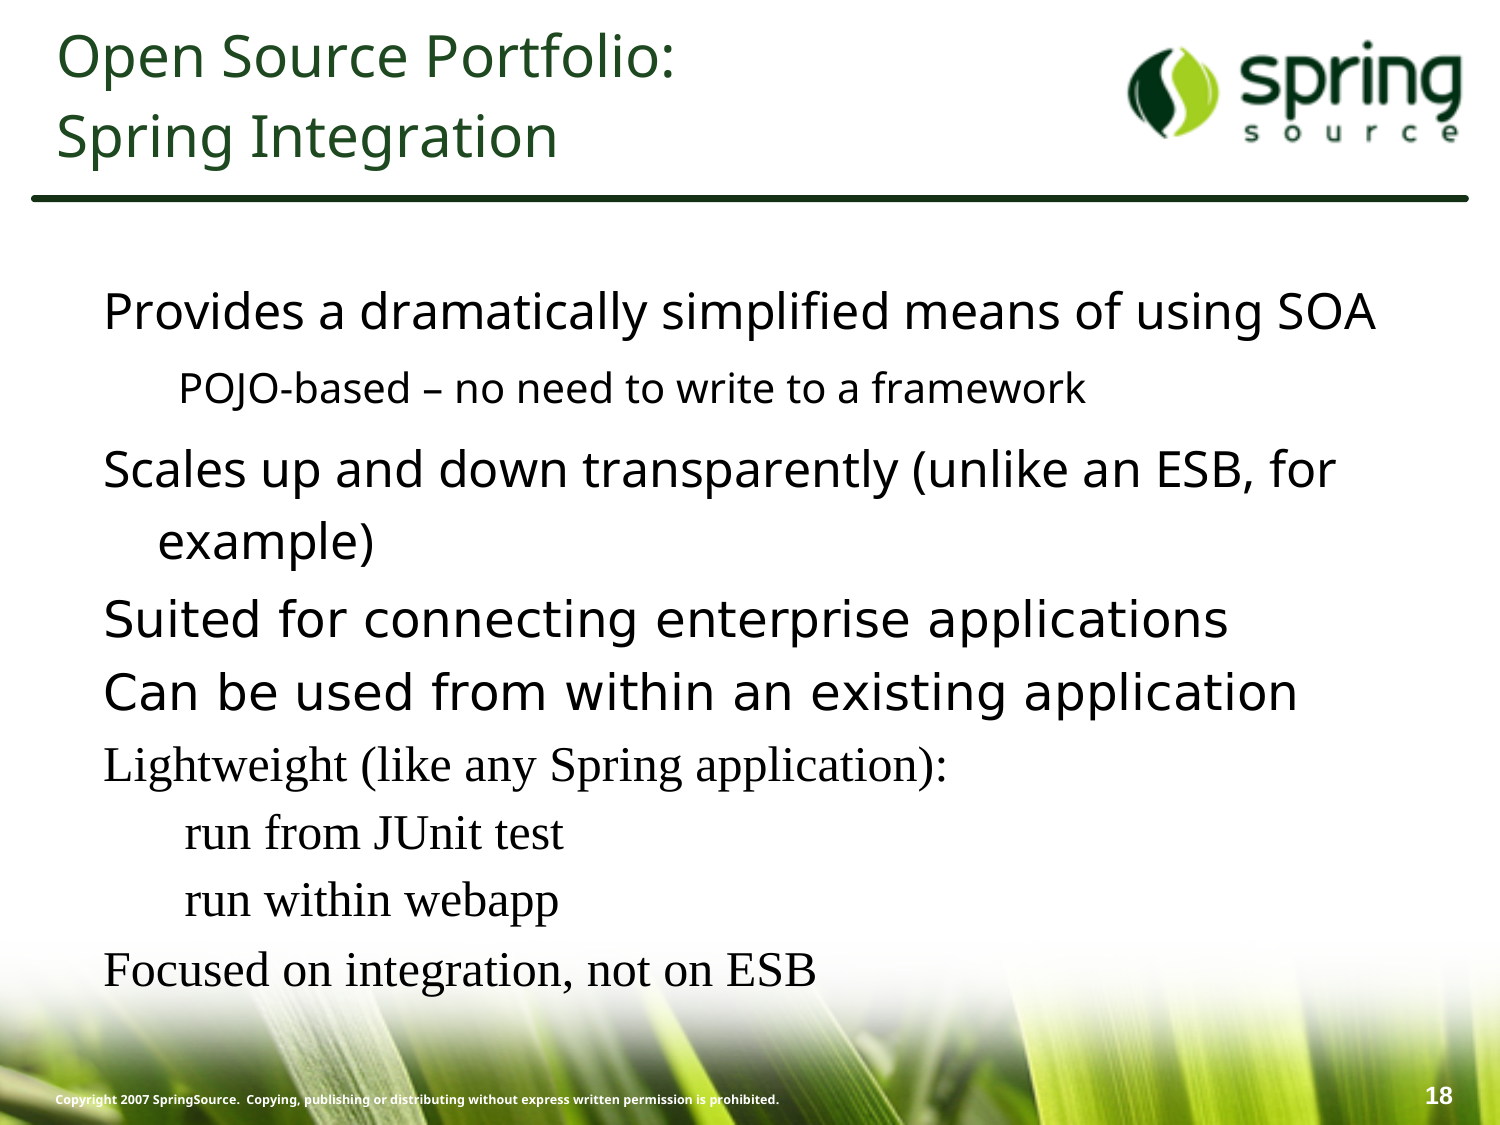

Open Source Portfolio:
Spring Integration
Provides a dramatically simplified means of using SOA
POJO-based – no need to write to a framework
Scales up and down transparently (unlike an ESB, for example)‏
Suited for connecting enterprise applications
Can be used from within an existing application
Lightweight (like any Spring application):
run from JUnit test
run within webapp
Focused on integration, not on ESB